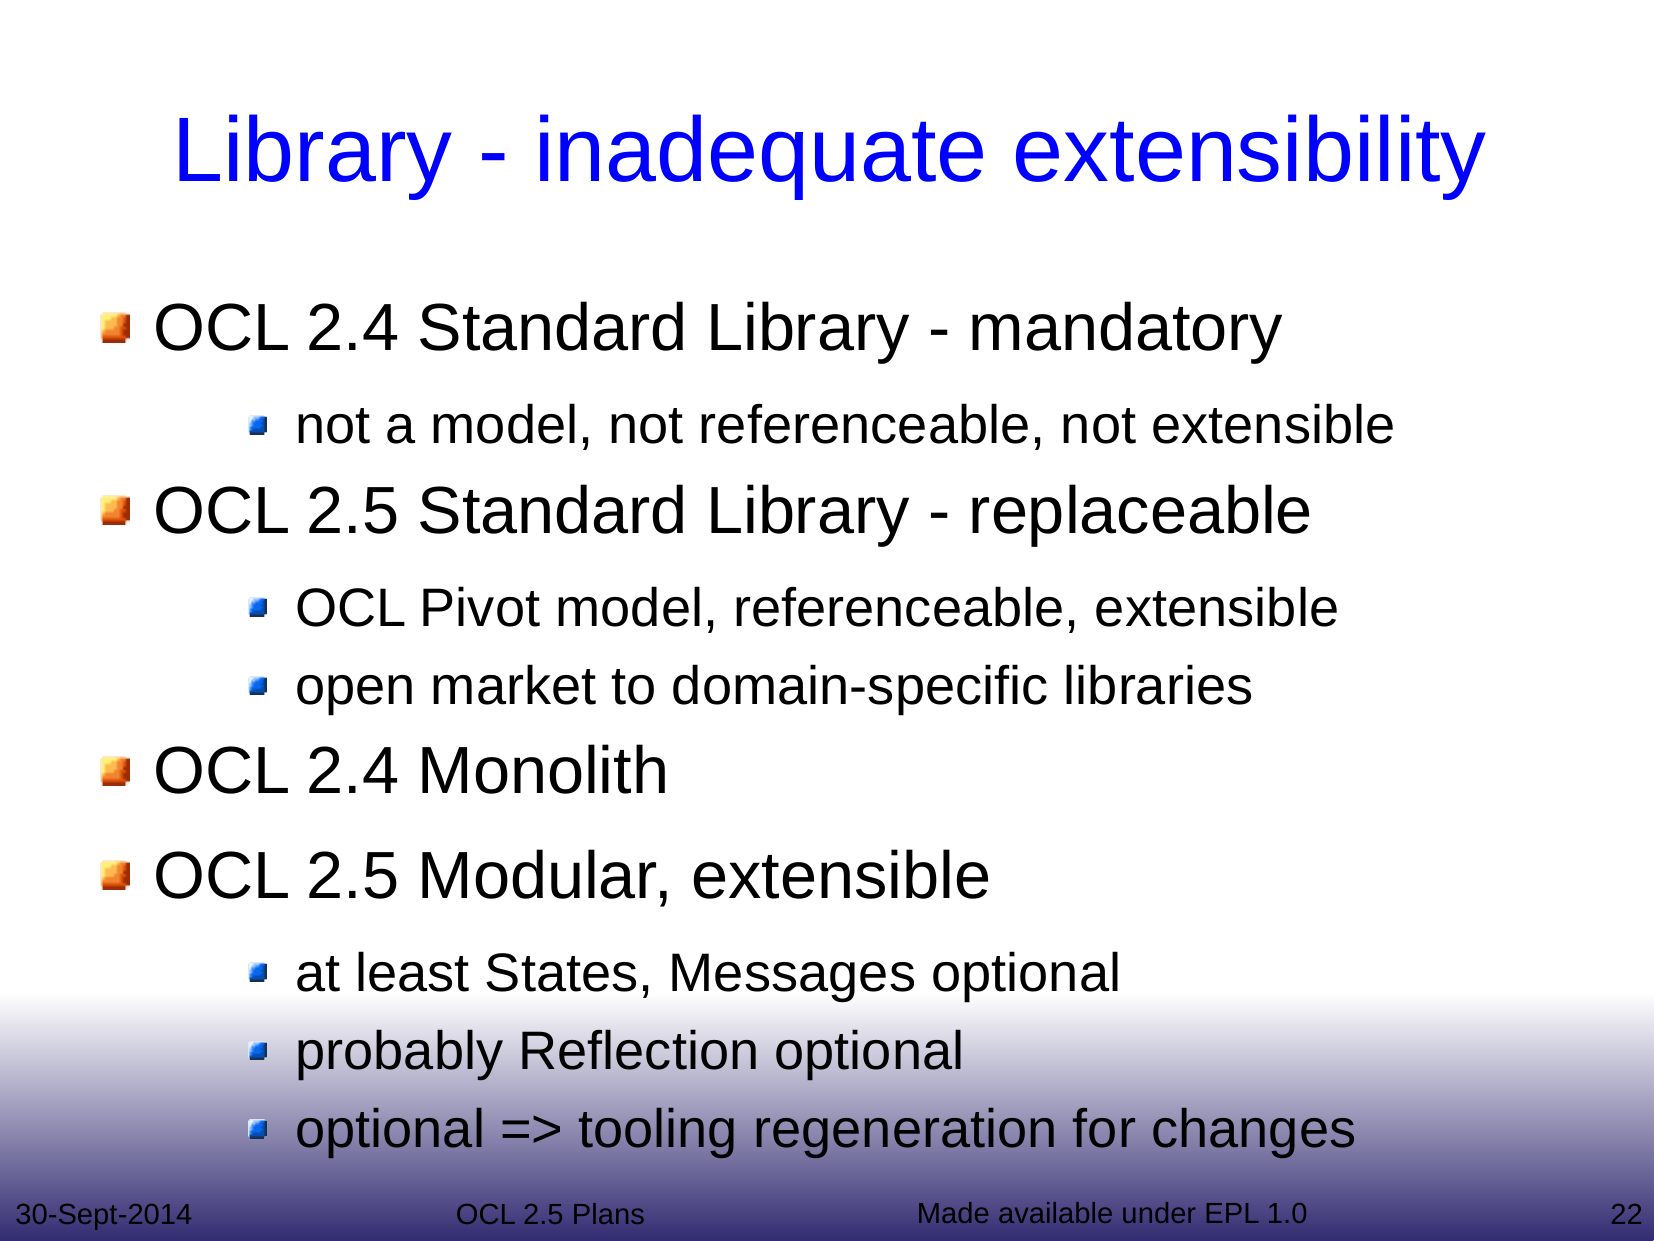

# Library - inadequate extensibility
OCL 2.4 Standard Library - mandatory
not a model, not referenceable, not extensible
OCL 2.5 Standard Library - replaceable
OCL Pivot model, referenceable, extensible
open market to domain-specific libraries
OCL 2.4 Monolith
OCL 2.5 Modular, extensible
at least States, Messages optional
probably Reflection optional
optional => tooling regeneration for changes
30-Sept-2014
OCL 2.5 Plans
22